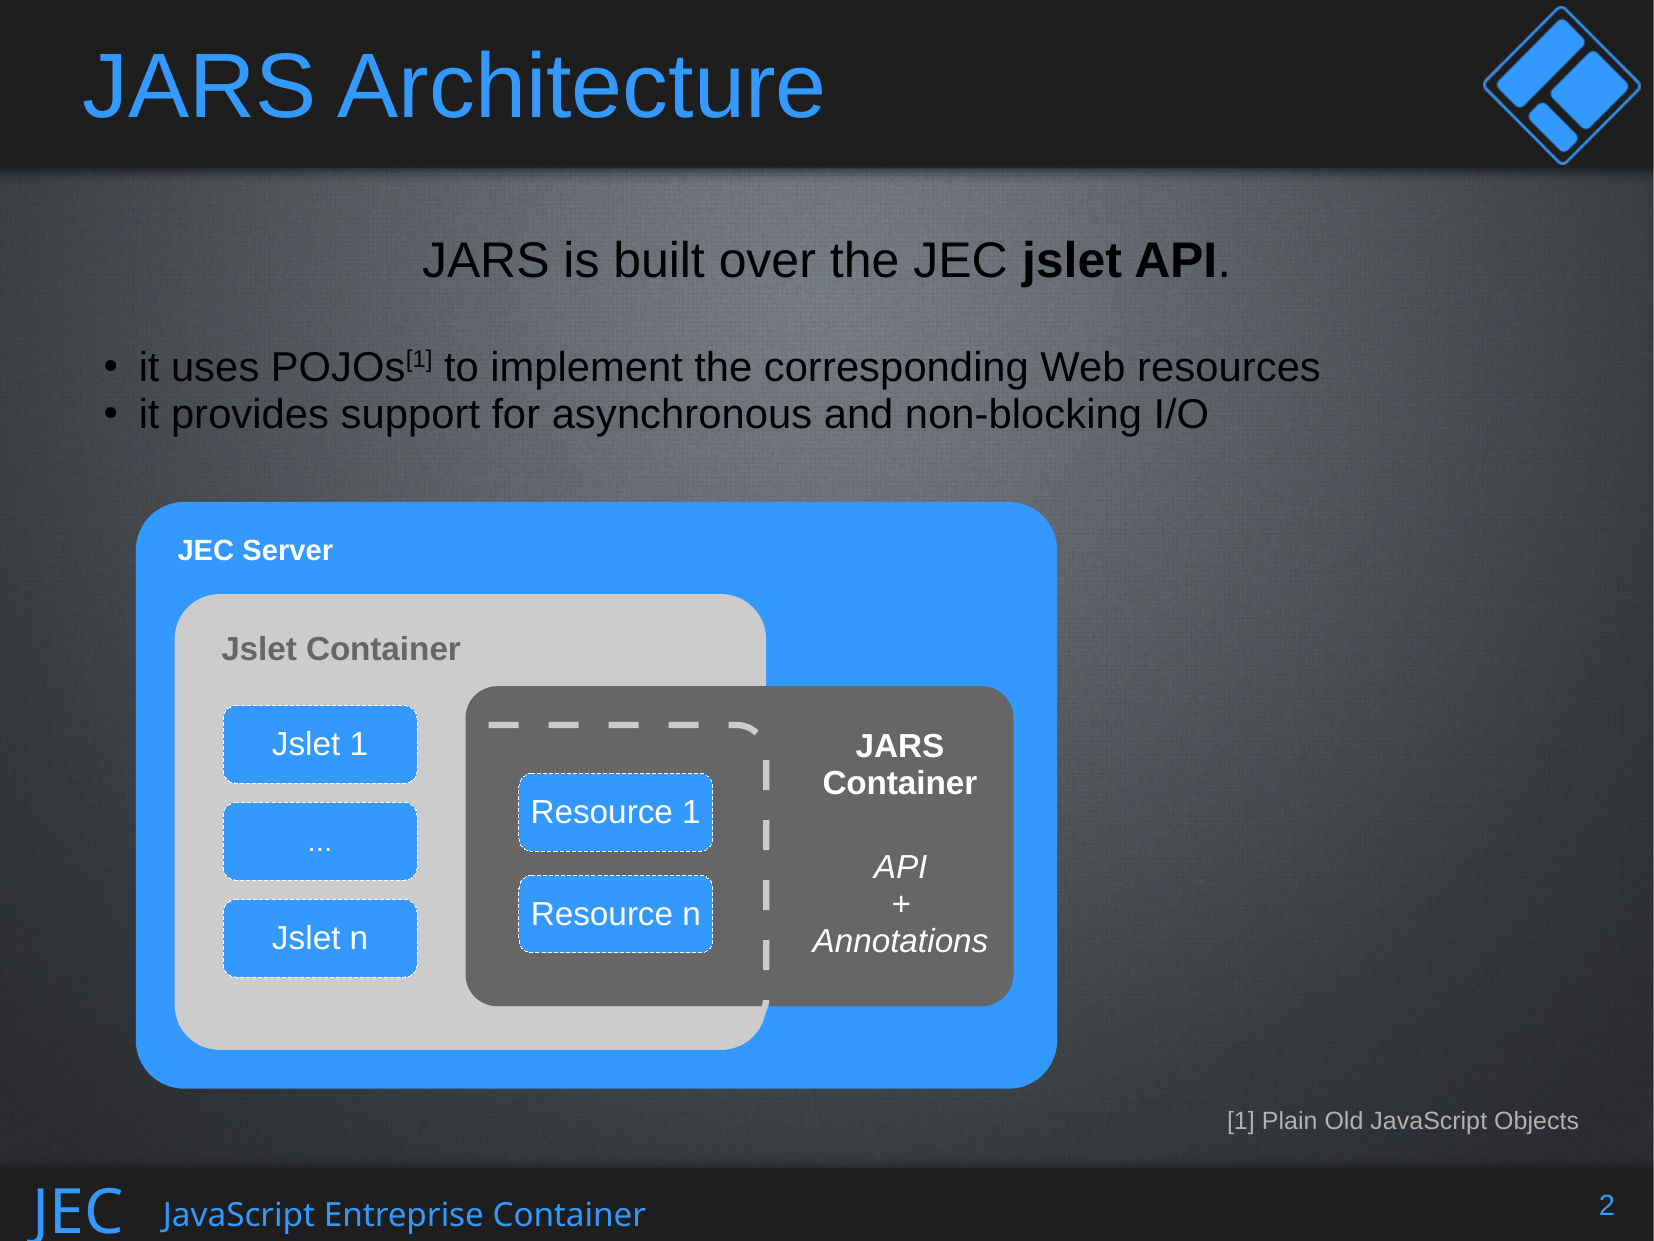

# JARS Architecture
JARS is built over the JEC jslet API.
it uses POJOs[1] to implement the corresponding Web resources
it provides support for asynchronous and non-blocking I/O
JEC Server
Jslet Container
Jslet 1
JARS
Container
Resource 1
...
API
+
Annotations
Resource n
Jslet n
[1] Plain Old JavaScript Objects
JEC
2
JavaScript Entreprise Container